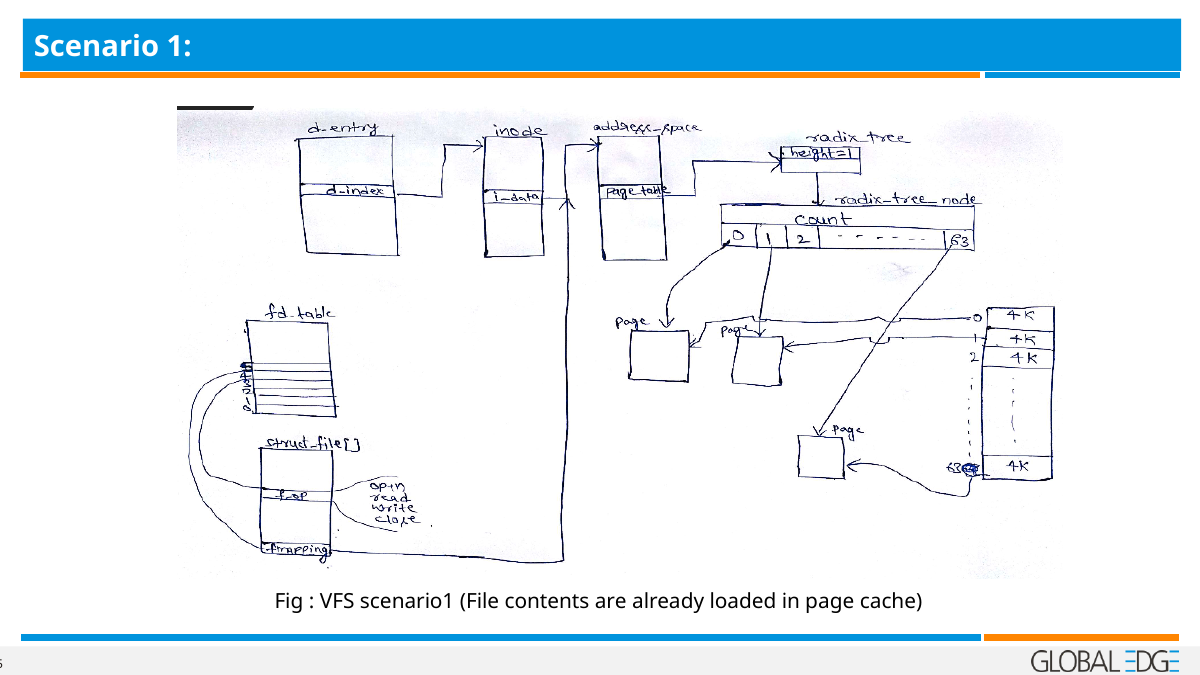

# Scenario 1:
Fig : VFS scenario1 (File contents are already loaded in page cache)